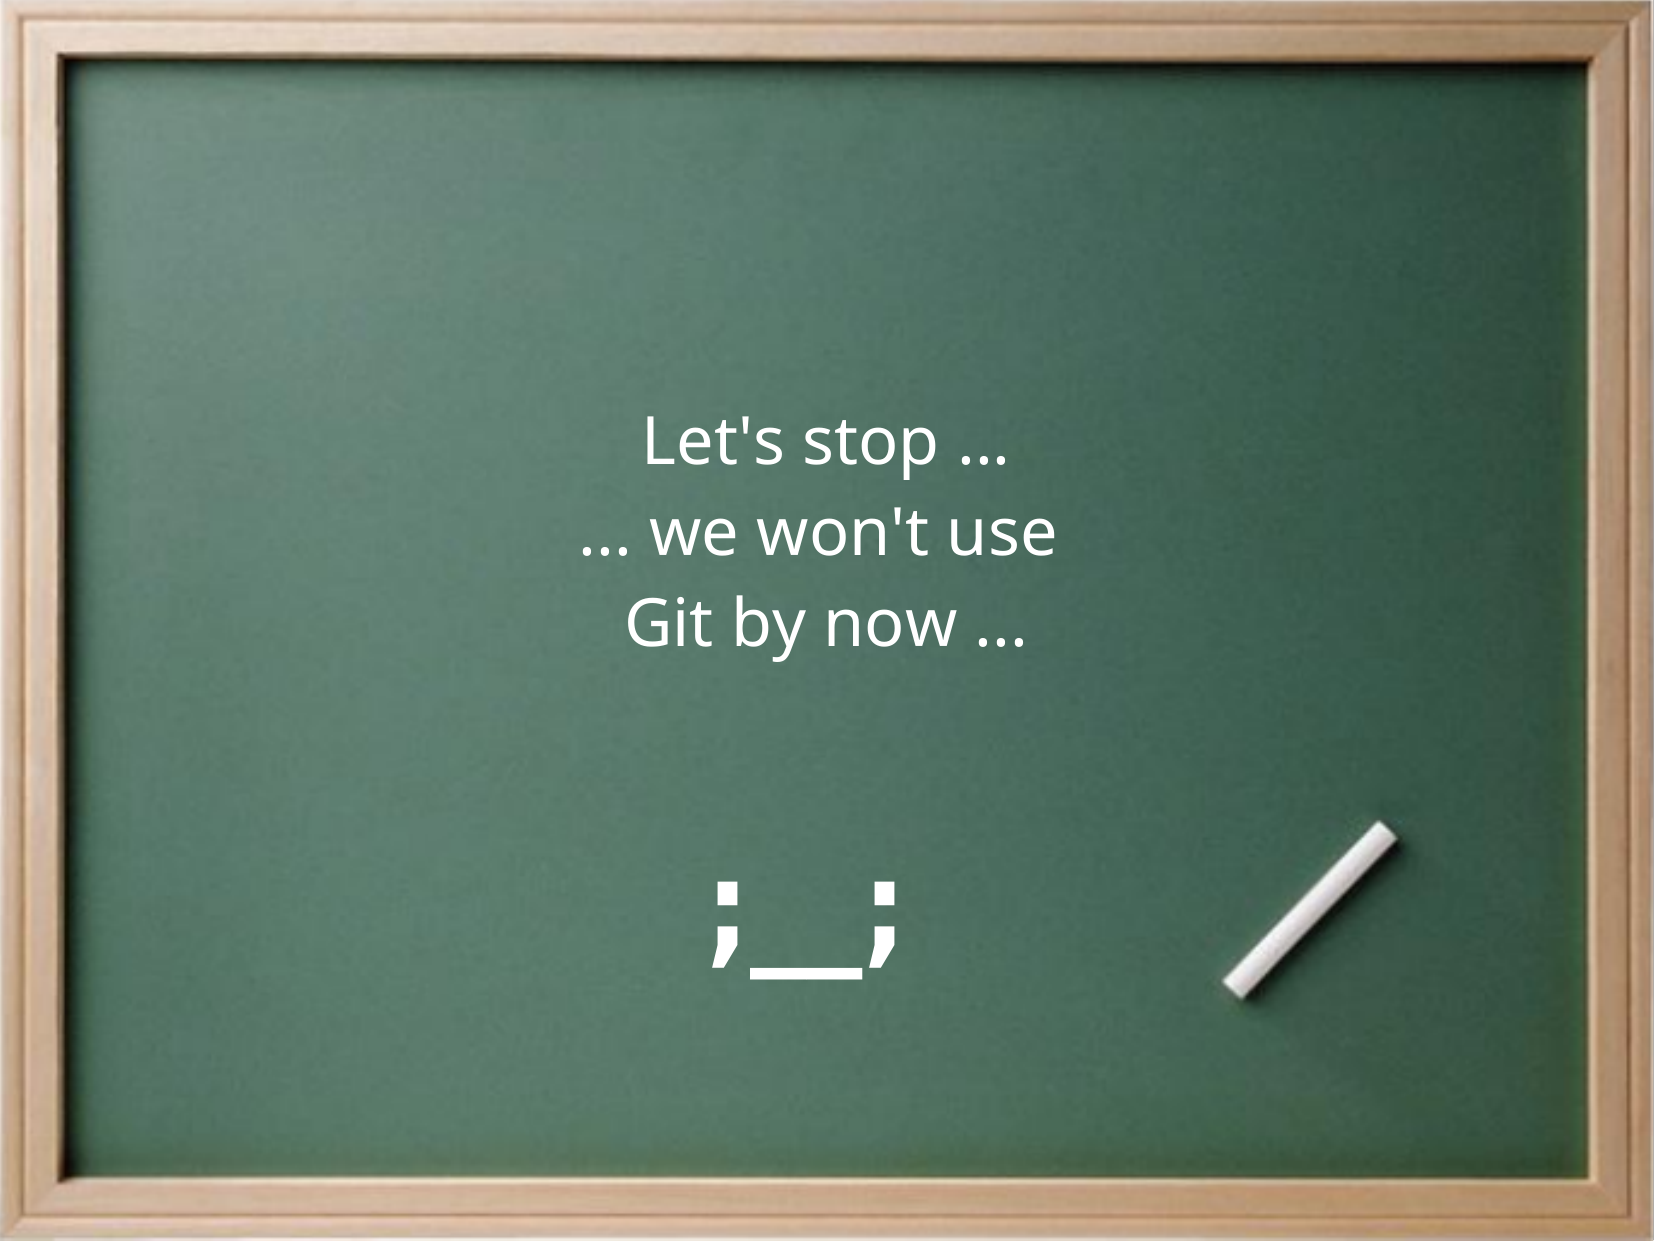

# Let's stop ...
... we won't use
Git by now ...
;__;